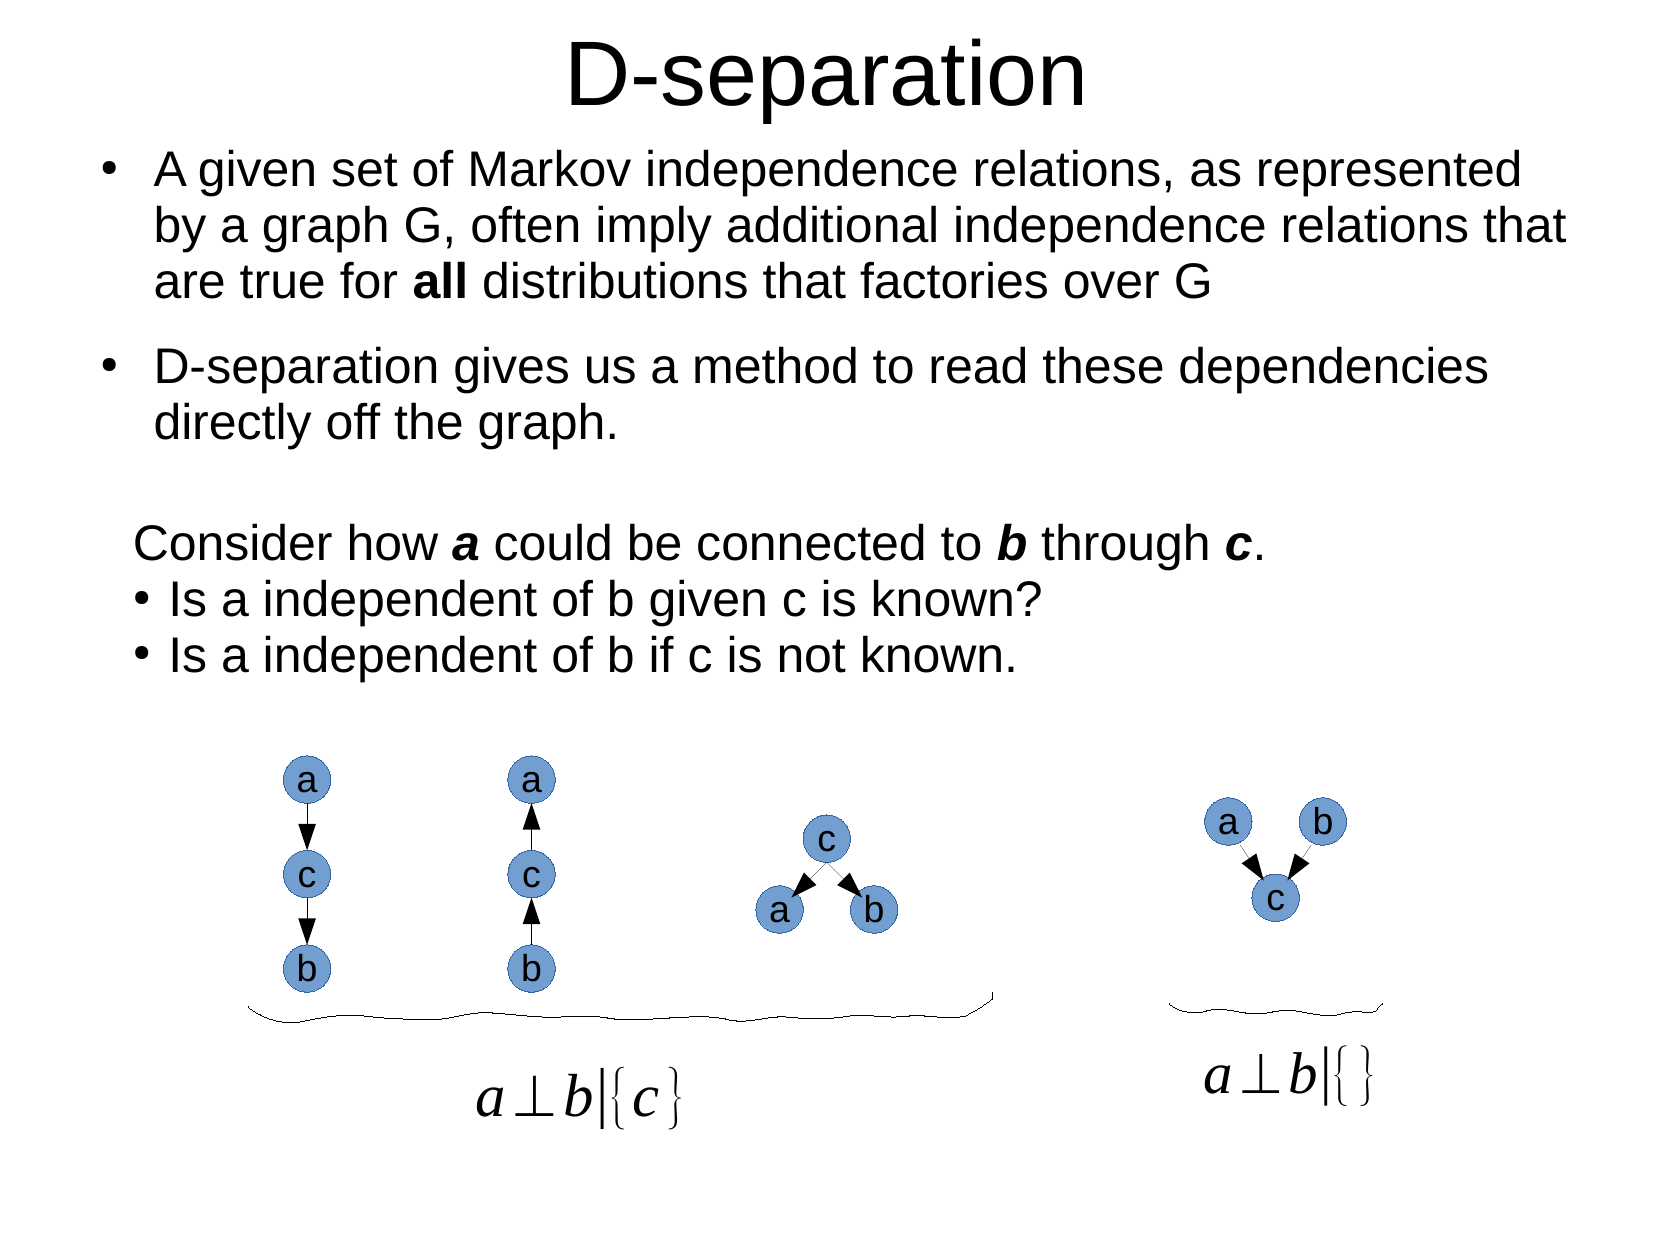

# D-separation
A given set of Markov independence relations, as represented by a graph G, often imply additional independence relations that are true for all distributions that factories over G
D-separation gives us a method to read these dependencies directly off the graph.
Consider how a could be connected to b through c.
Is a independent of b given c is known?
Is a independent of b if c is not known.
a
a
a
b
c
c
c
c
a
b
b
b